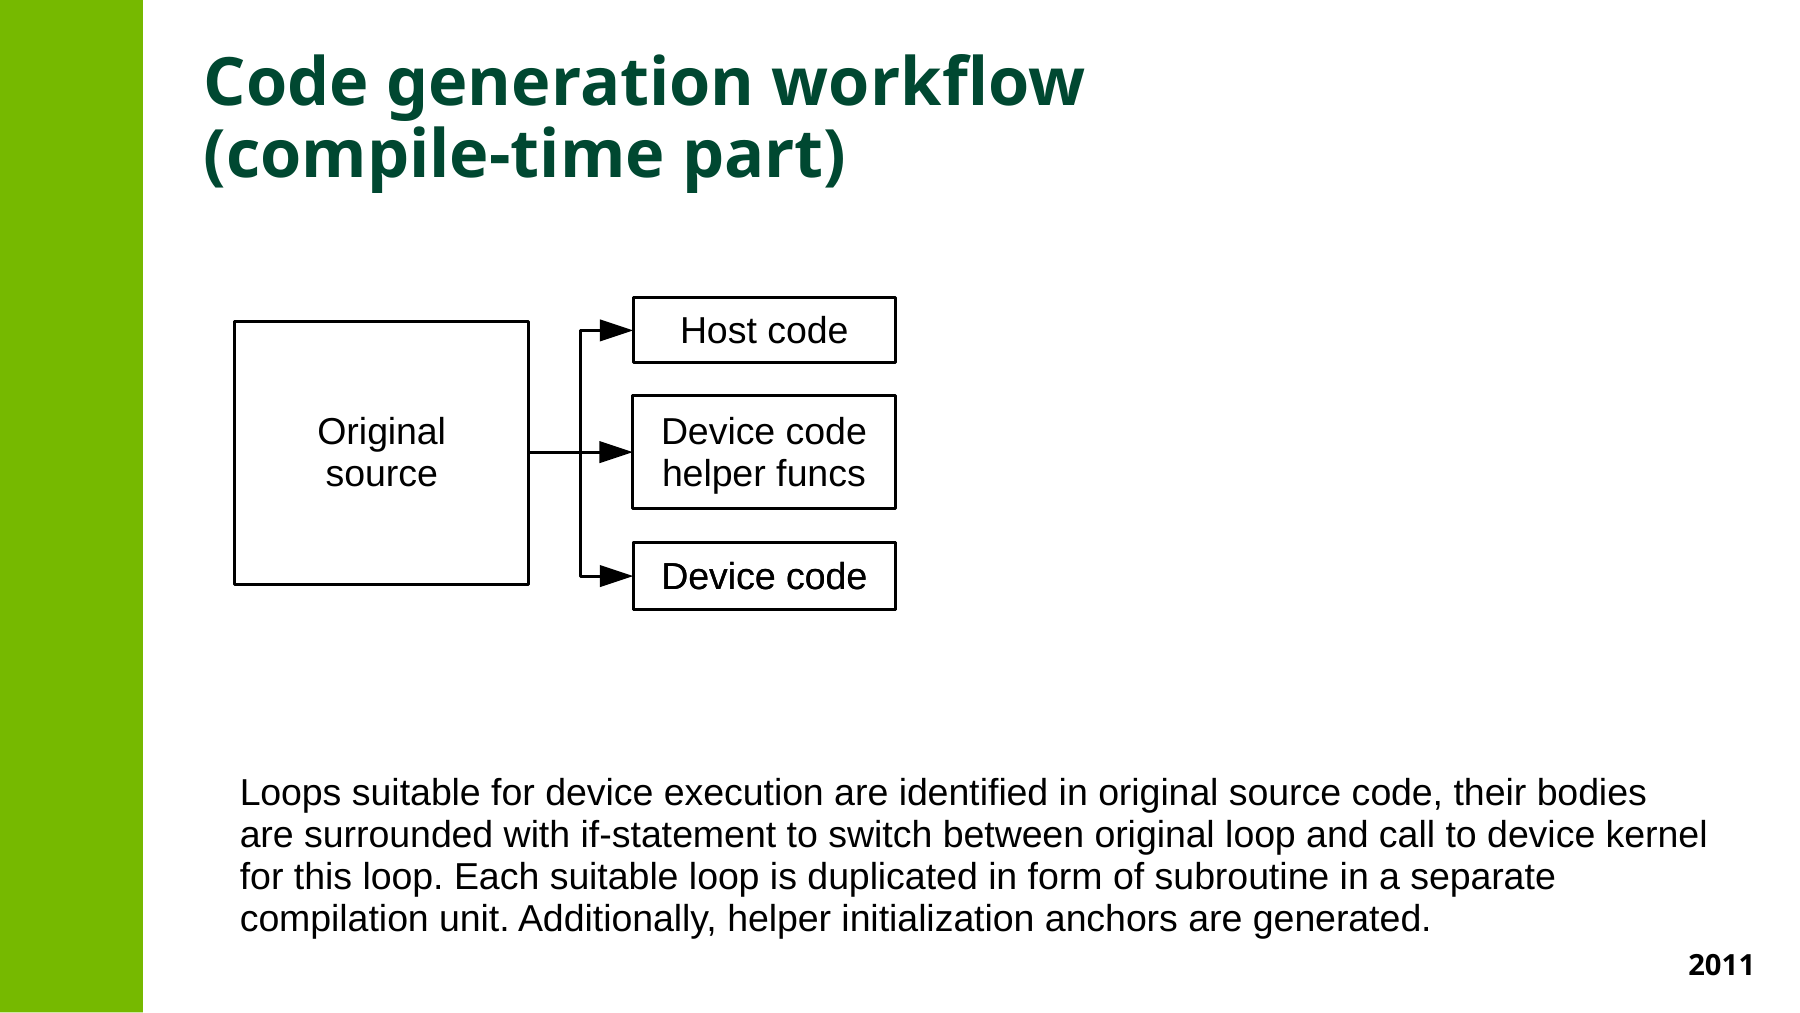

# Code generation workflow (compile-time part)
Host code
Original
source
Device code
helper funcs
Device code
Device code
Loops suitable for device execution are identified in original source code, their bodies are surrounded with if-statement to switch between original loop and call to device kernel for this loop. Each suitable loop is duplicated in form of subroutine in a separate compilation unit. Additionally, helper initialization anchors are generated.